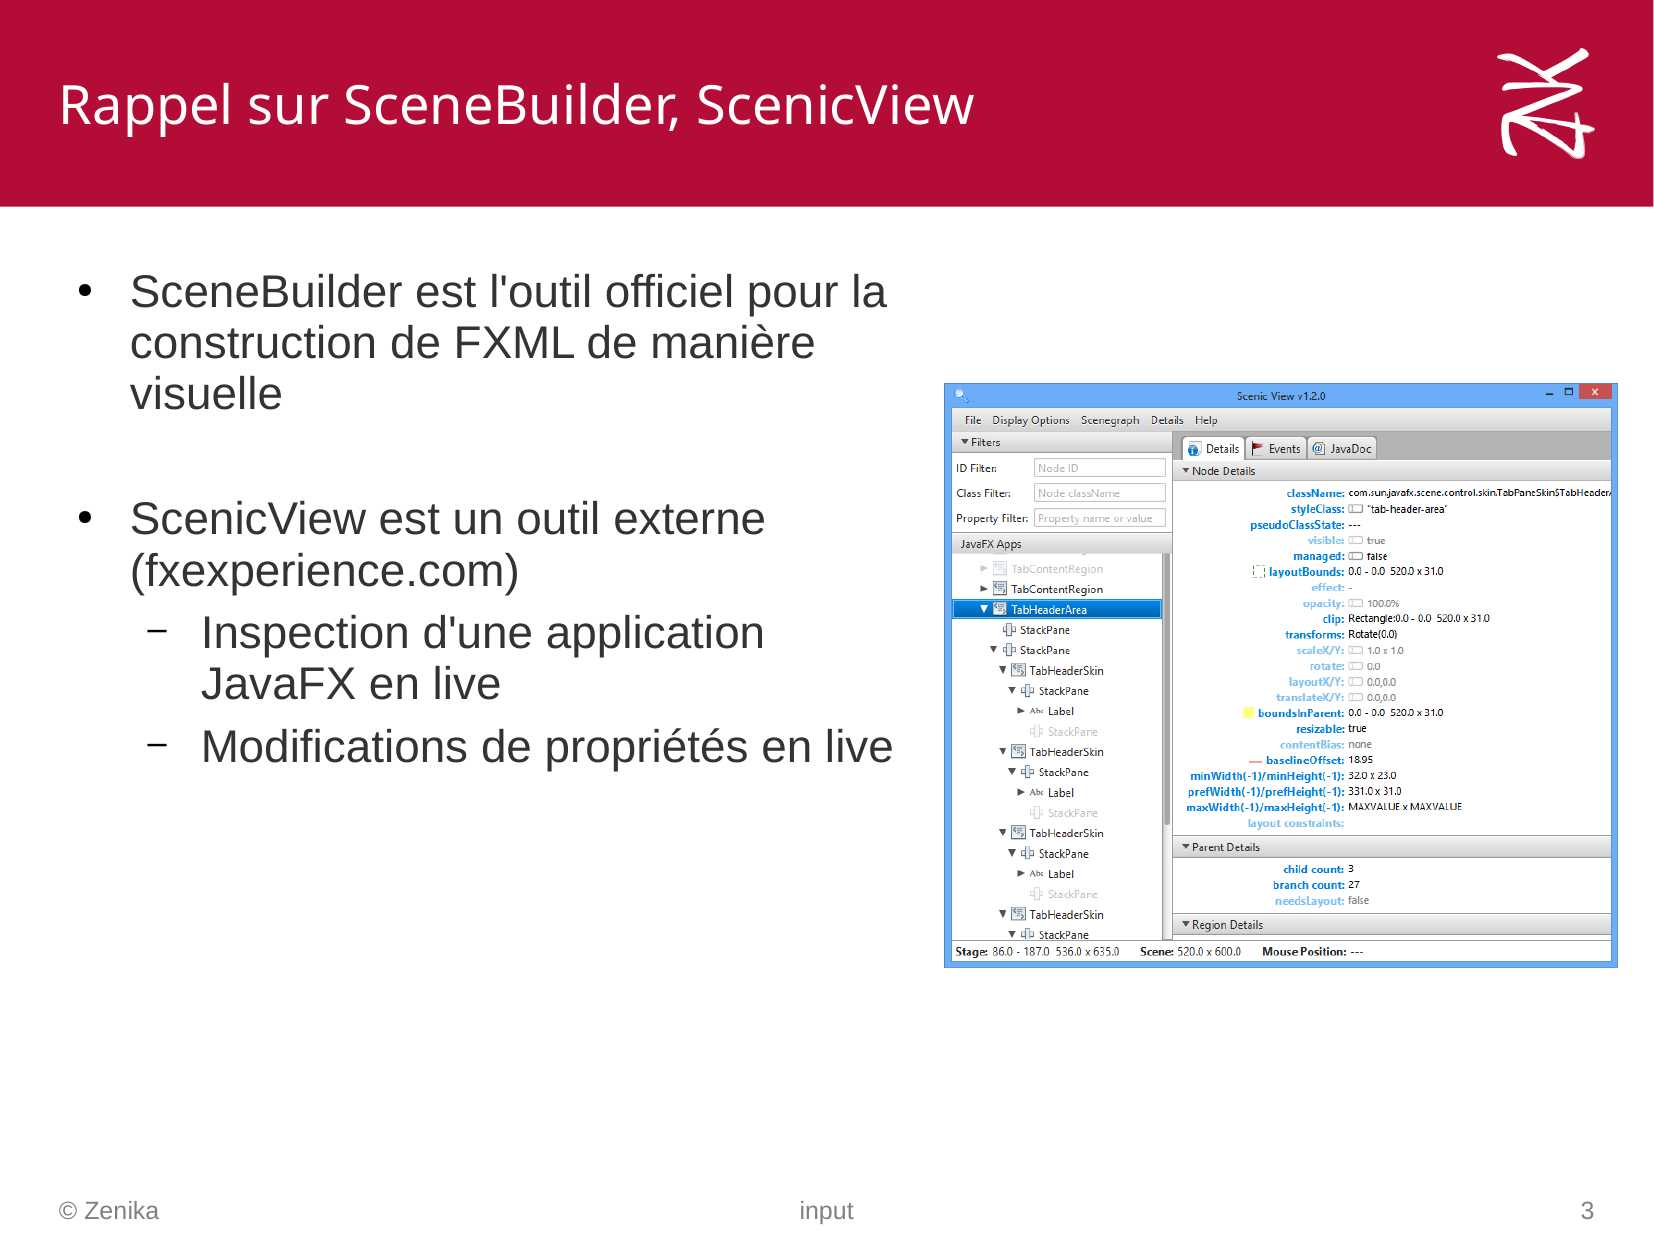

# Rappel sur SceneBuilder, ScenicView
SceneBuilder est l'outil officiel pour la construction de FXML de manière visuelle
ScenicView est un outil externe (fxexperience.com)
Inspection d'une application JavaFX en live
Modifications de propriétés en live